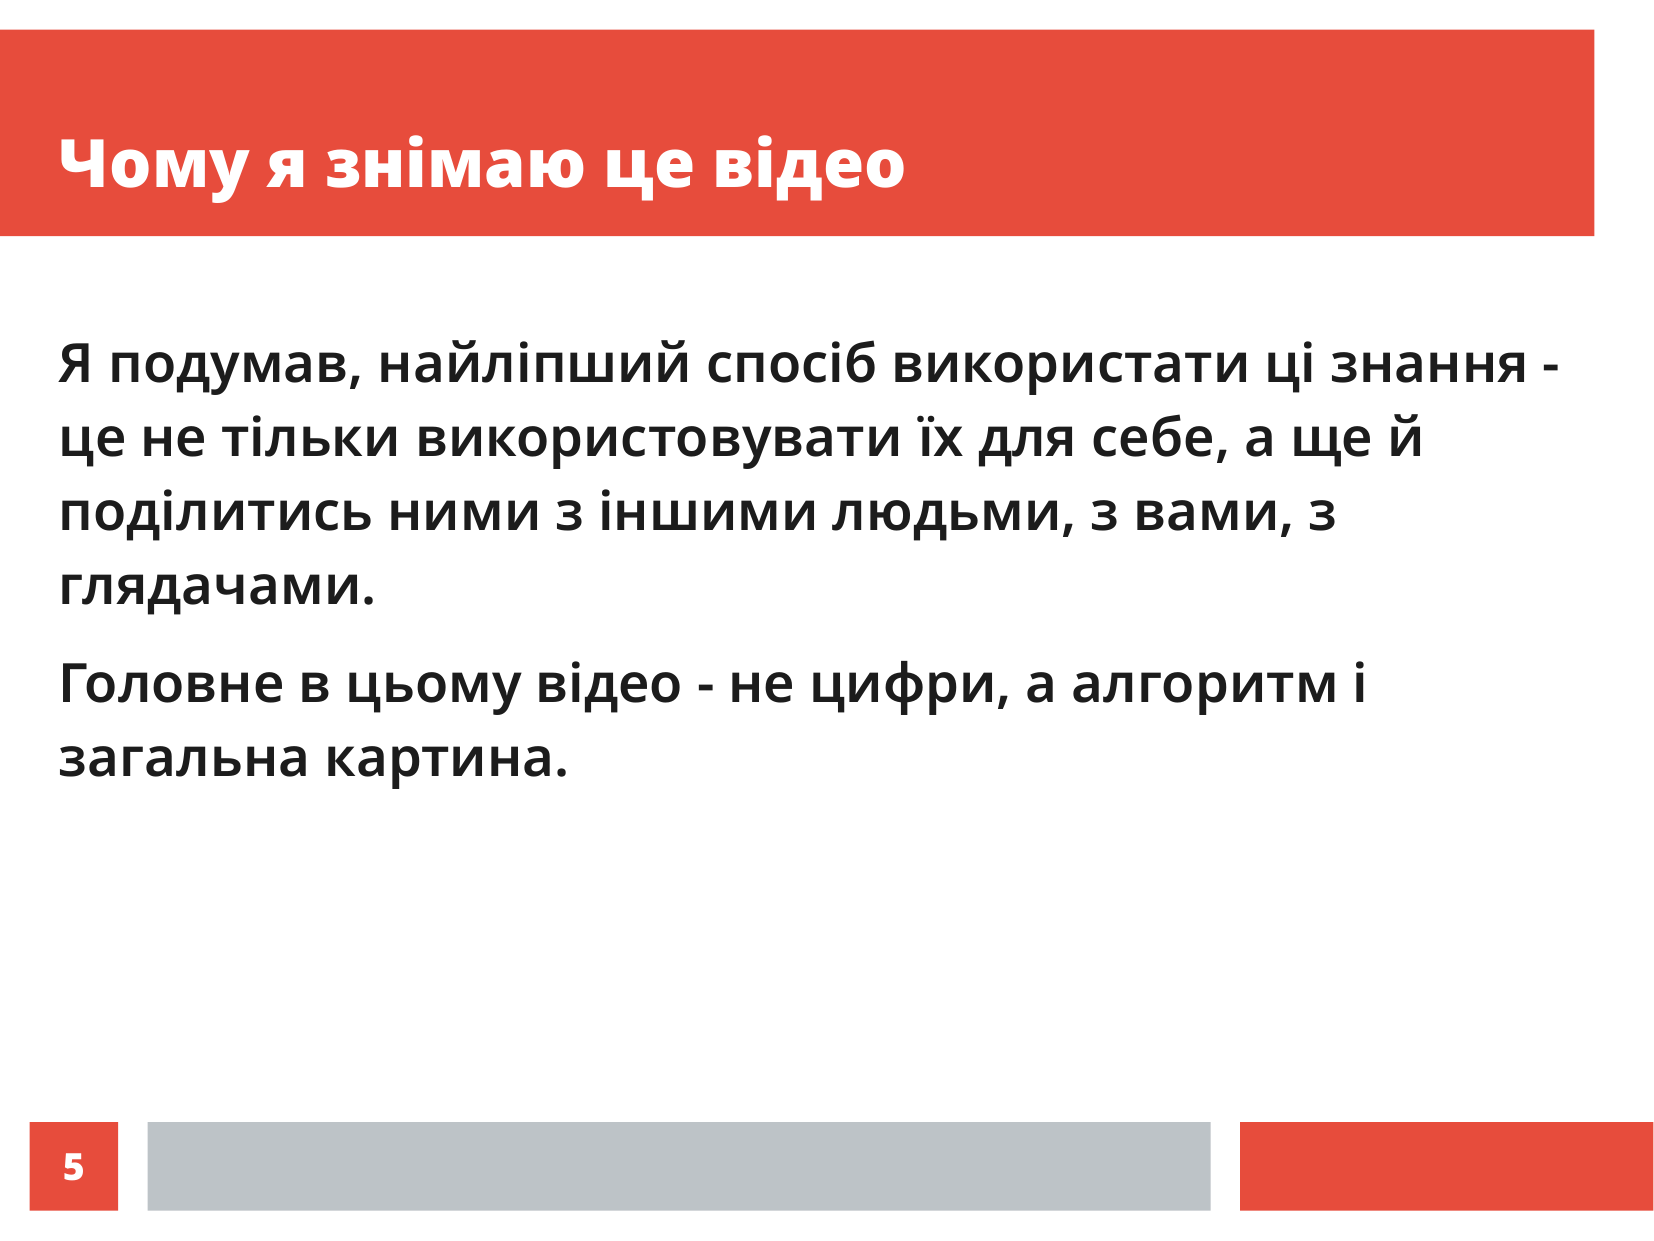

# Чому я знімаю це відео
Я подумав, найліпший спосіб використати ці знання - це не тільки використовувати їх для себе, а ще й поділитись ними з іншими людьми, з вами, з глядачами.
Головне в цьому відео - не цифри, а алгоритм і загальна картина.
5